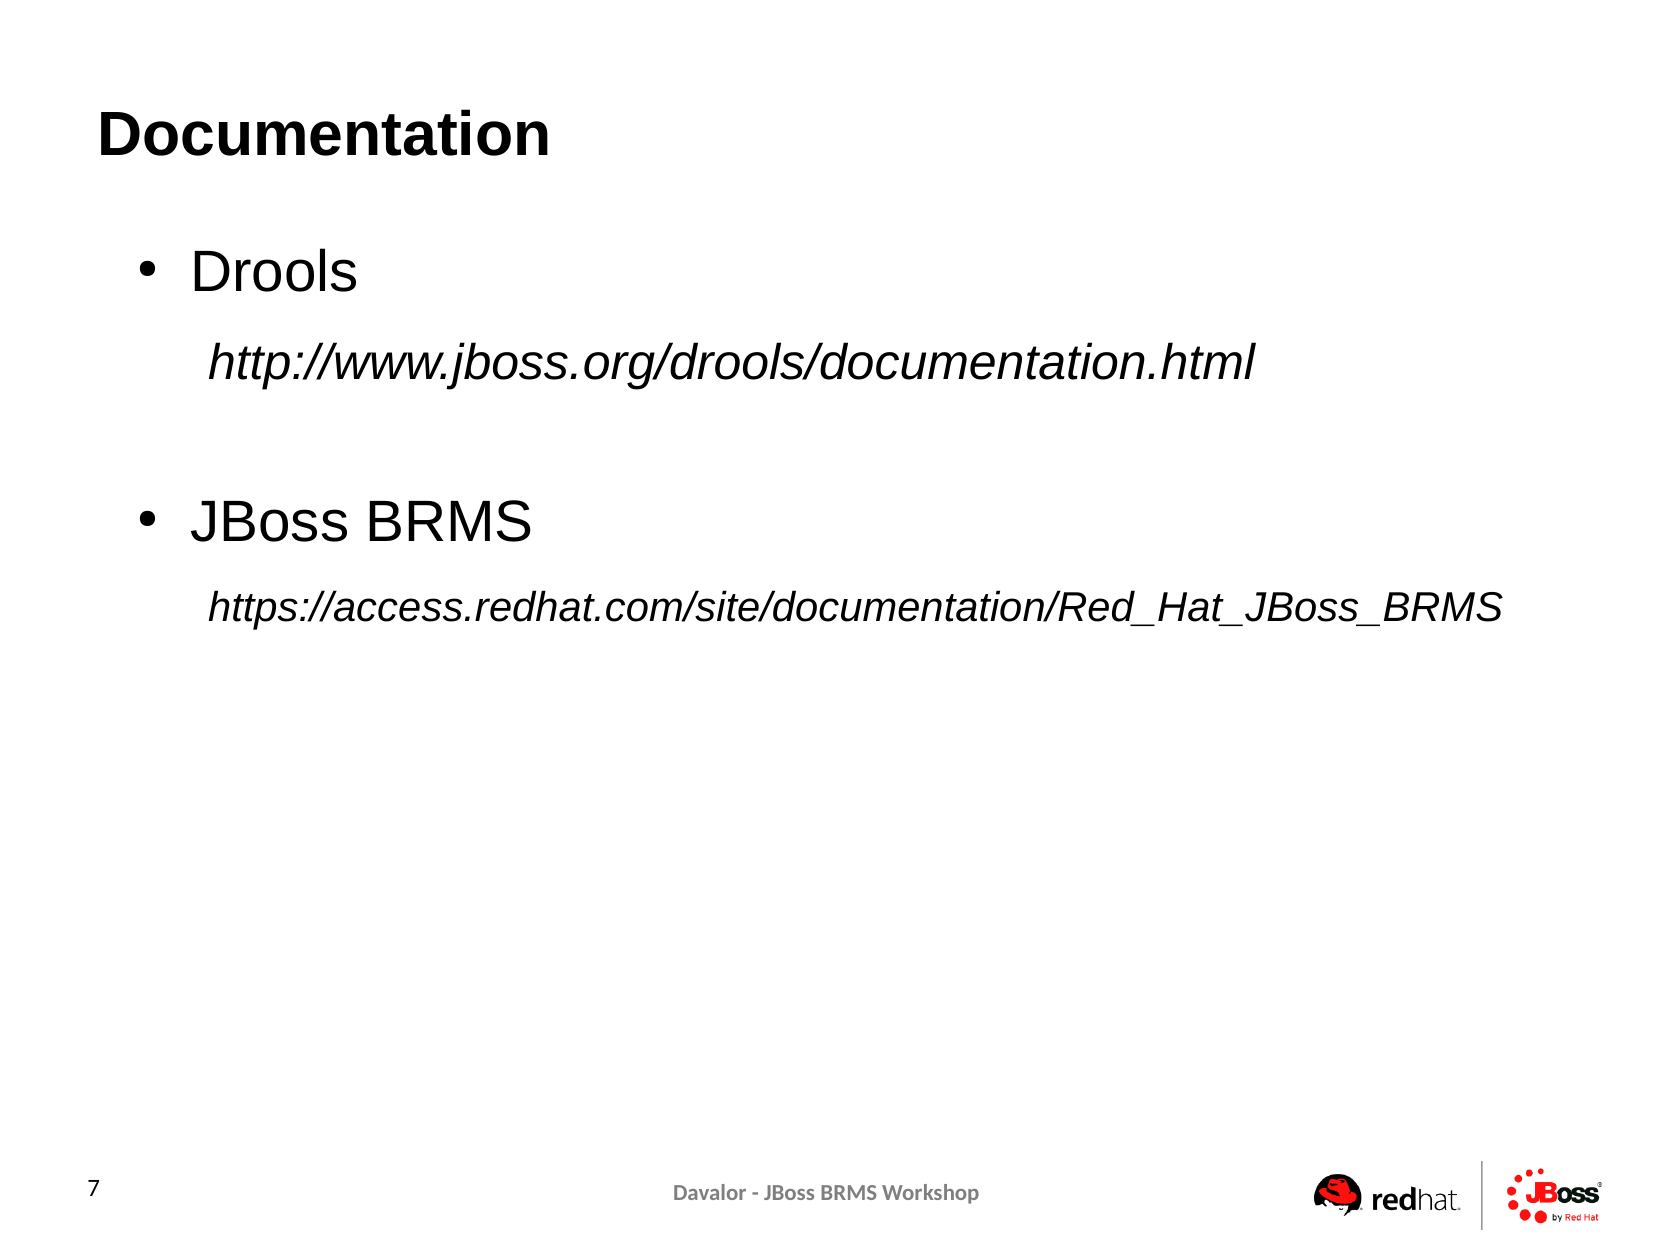

# Documentation
Drools
http://www.jboss.org/drools/documentation.html
JBoss BRMS
https://access.redhat.com/site/documentation/Red_Hat_JBoss_BRMS